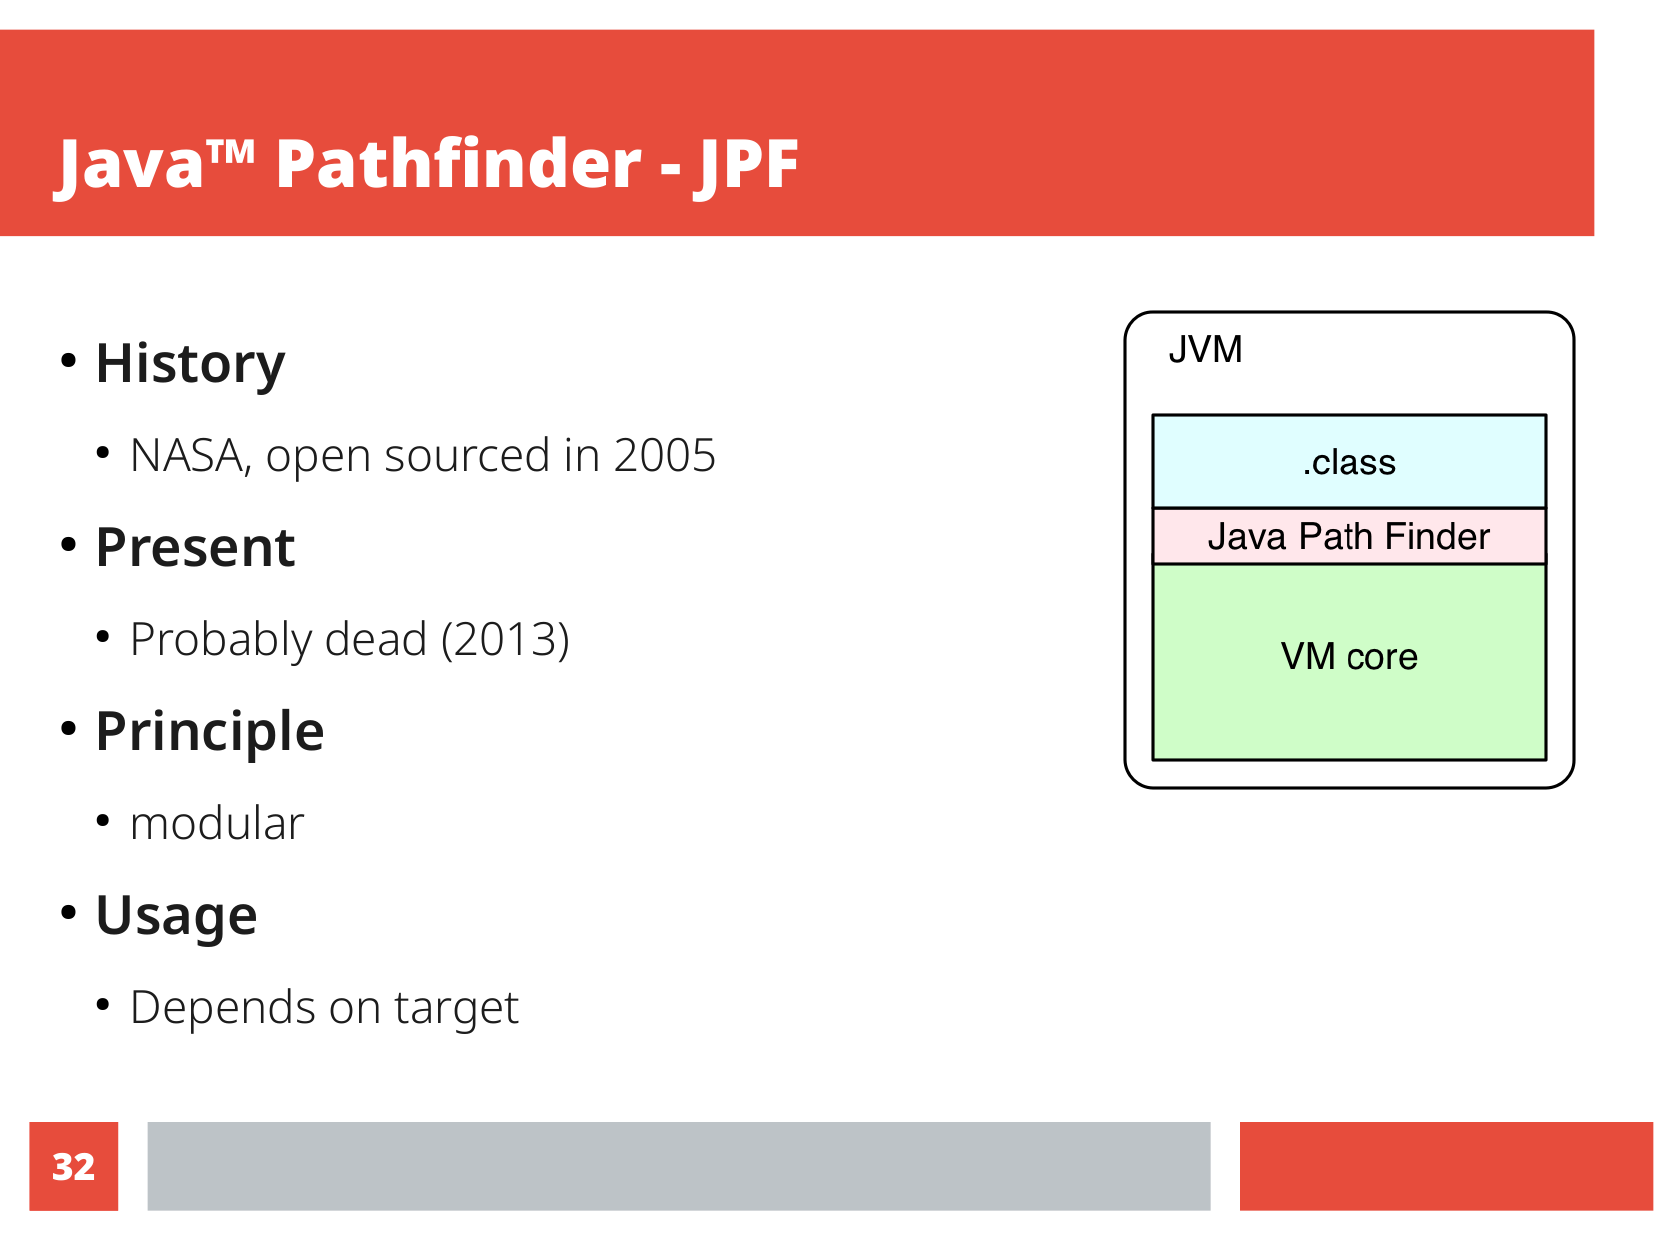

# Java™ Pathfinder - JPF
History
NASA, open sourced in 2005
Present
Probably dead (2013)
Principle
modular
Usage
Depends on target
32